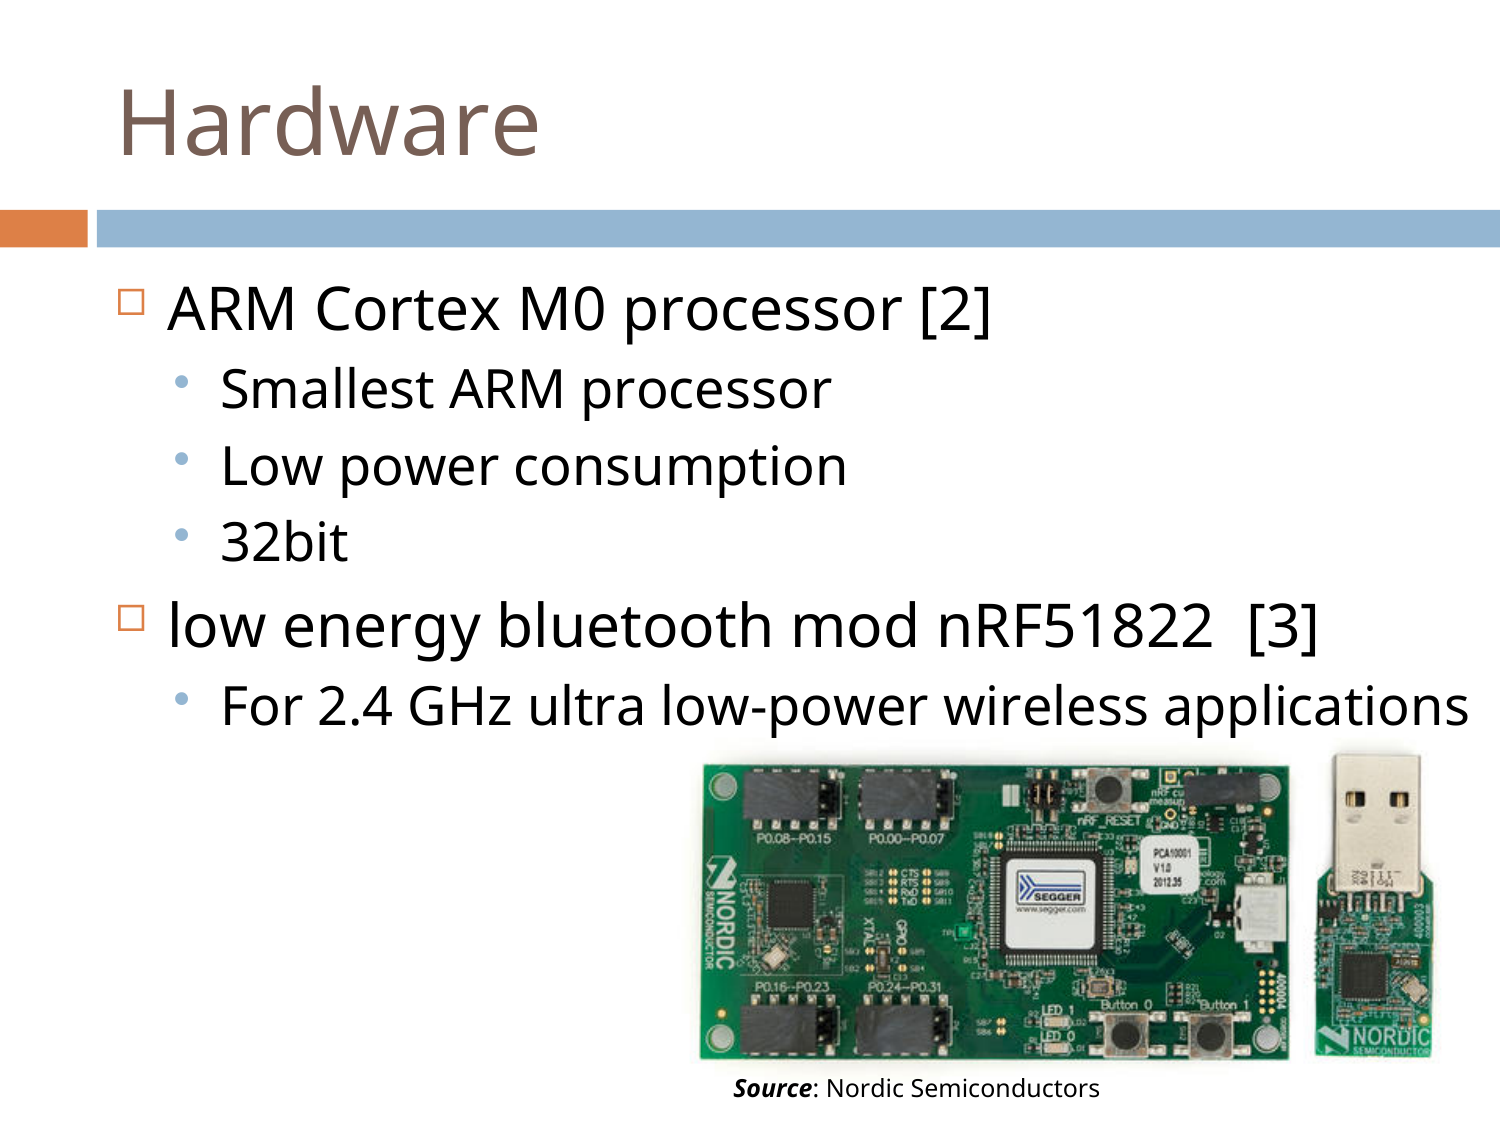

# Hardware
ARM Cortex M0 processor [2]
Smallest ARM processor
Low power consumption
32bit
low energy bluetooth mod nRF51822 [3]
For 2.4 GHz ultra low-power wireless applications
Source: Nordic Semiconductors